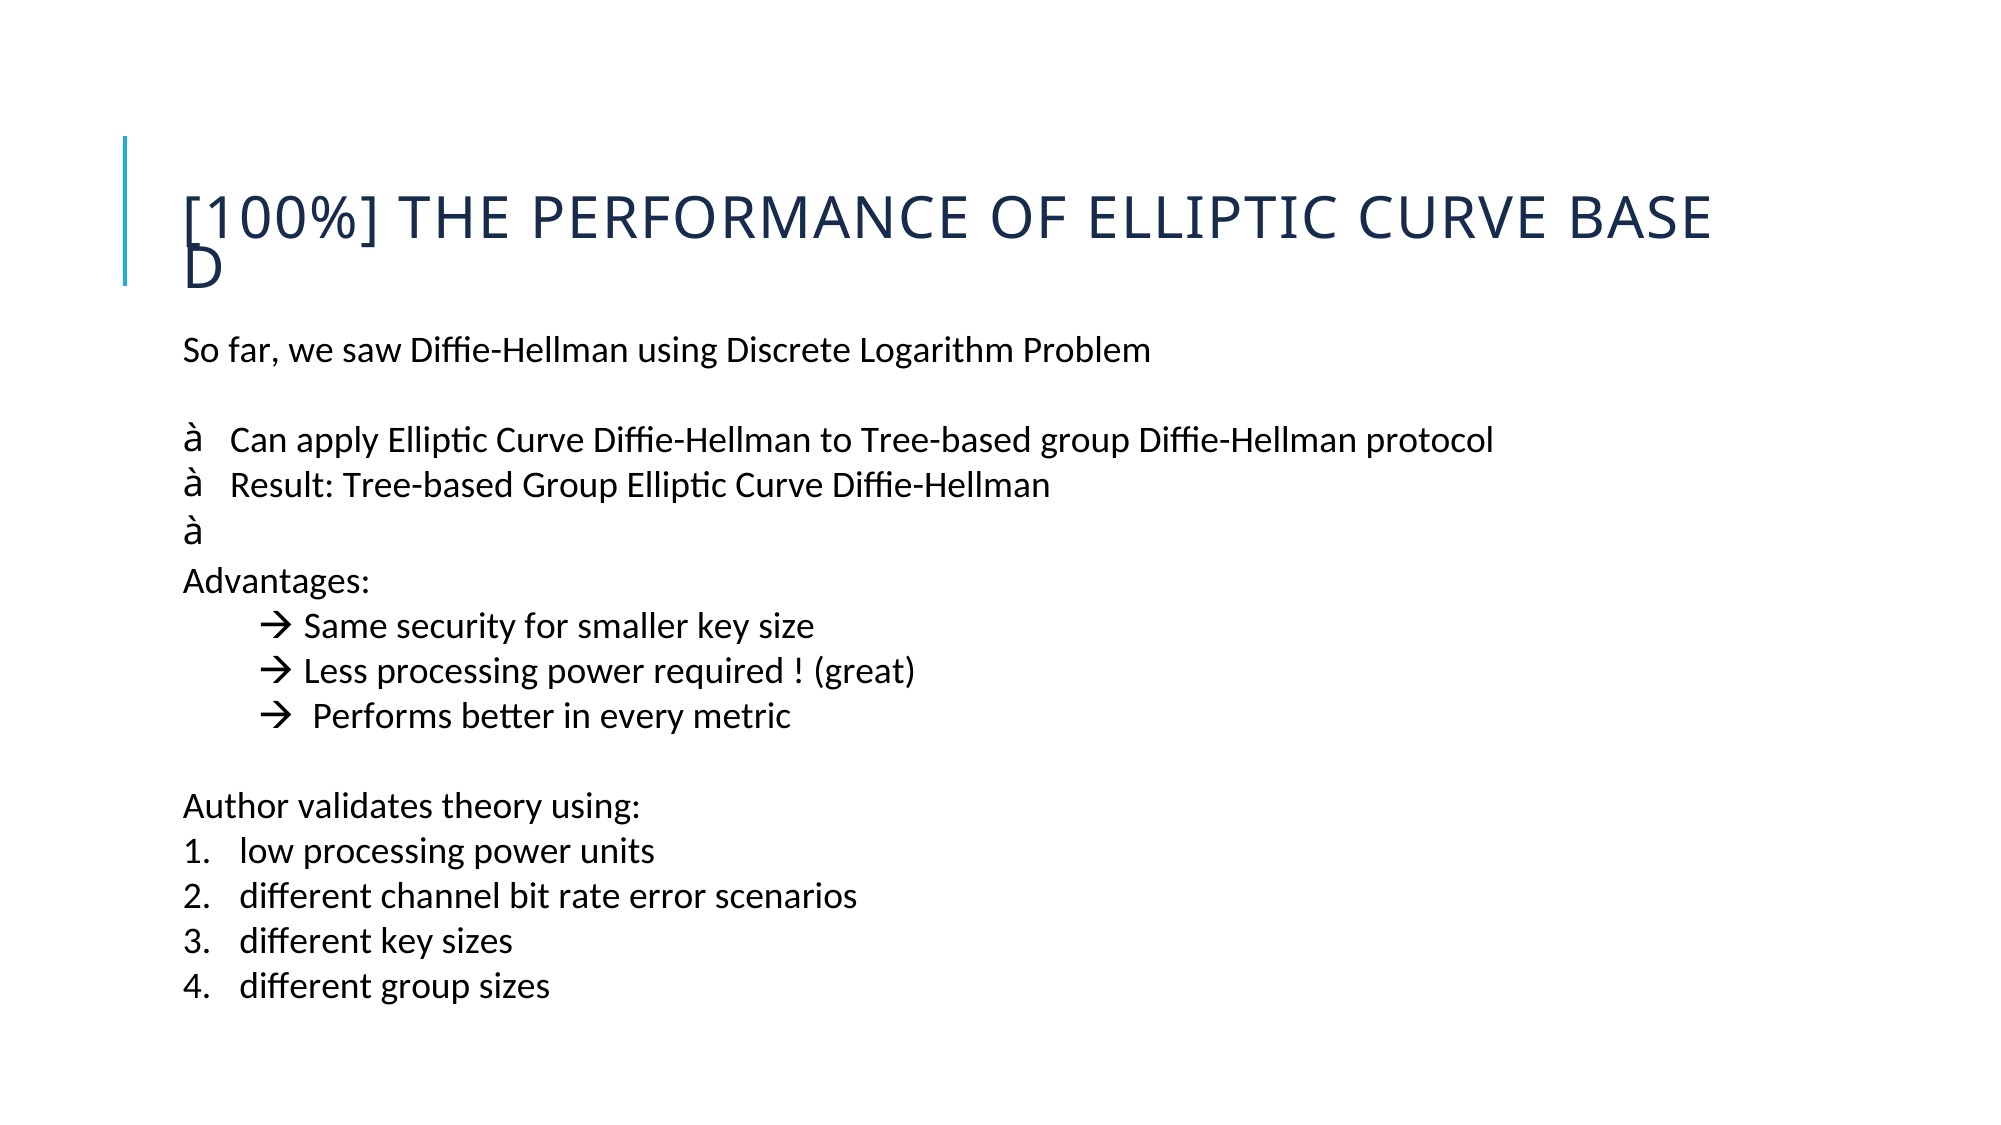

# [100%] The performance of elliptic curve based
So far, we saw Diffie-Hellman using Discrete Logarithm Problem
Can apply Elliptic Curve Diffie-Hellman to Tree-based group Diffie-Hellman protocol
Result: Tree-based Group Elliptic Curve Diffie-Hellman
Advantages:
	 Same security for smaller key size
	 Less processing power required ! (great)
	 Performs better in every metric
Author validates theory using:
low processing power units
different channel bit rate error scenarios
different key sizes
different group sizes